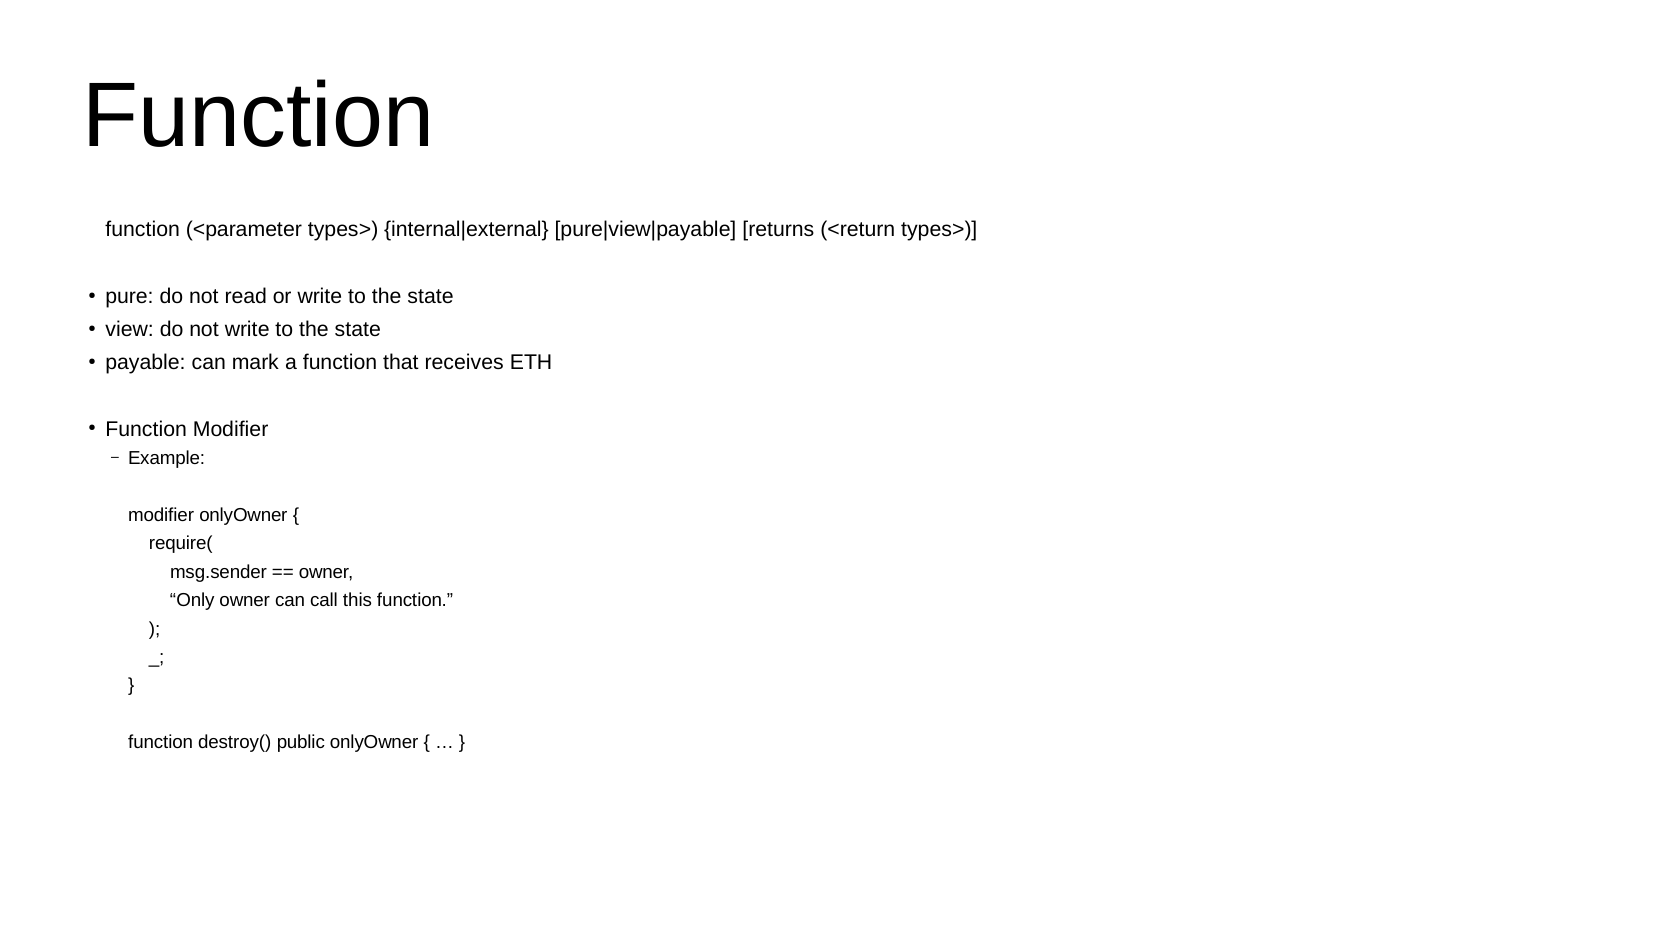

# Function
function (<parameter types>) {internal|external} [pure|view|payable] [returns (<return types>)]
pure: do not read or write to the state
view: do not write to the state
payable: can mark a function that receives ETH
Function Modifier
Example:
modifier onlyOwner {
 require(
 msg.sender == owner,
 “Only owner can call this function.”
 );
 _;
}
function destroy() public onlyOwner { … }